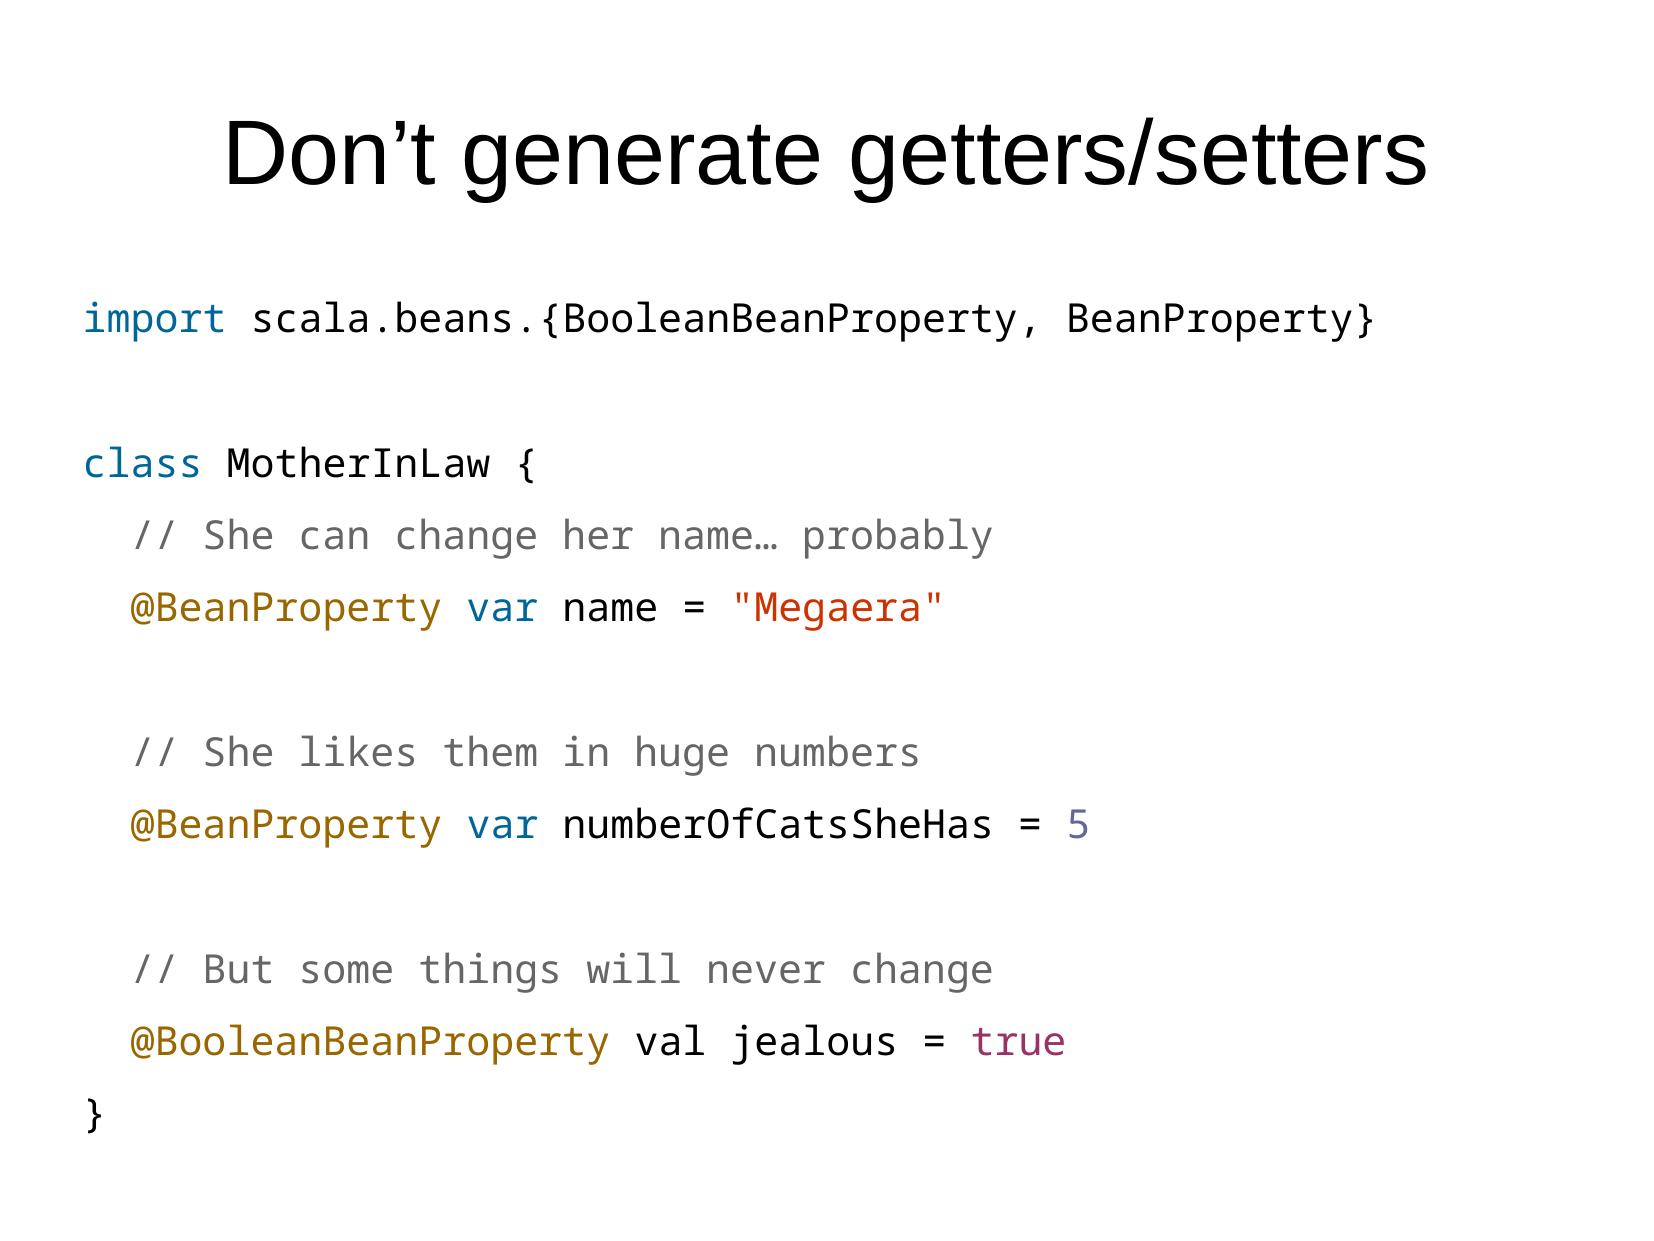

# Don’t generate getters/setters
import scala.beans.{BooleanBeanProperty, BeanProperty}
class MotherInLaw {
 // She can change her name… probably
 @BeanProperty var name = "Megaera"
 // She likes them in huge numbers
 @BeanProperty var numberOfCatsSheHas = 5
 // But some things will never change
 @BooleanBeanProperty val jealous = true
}